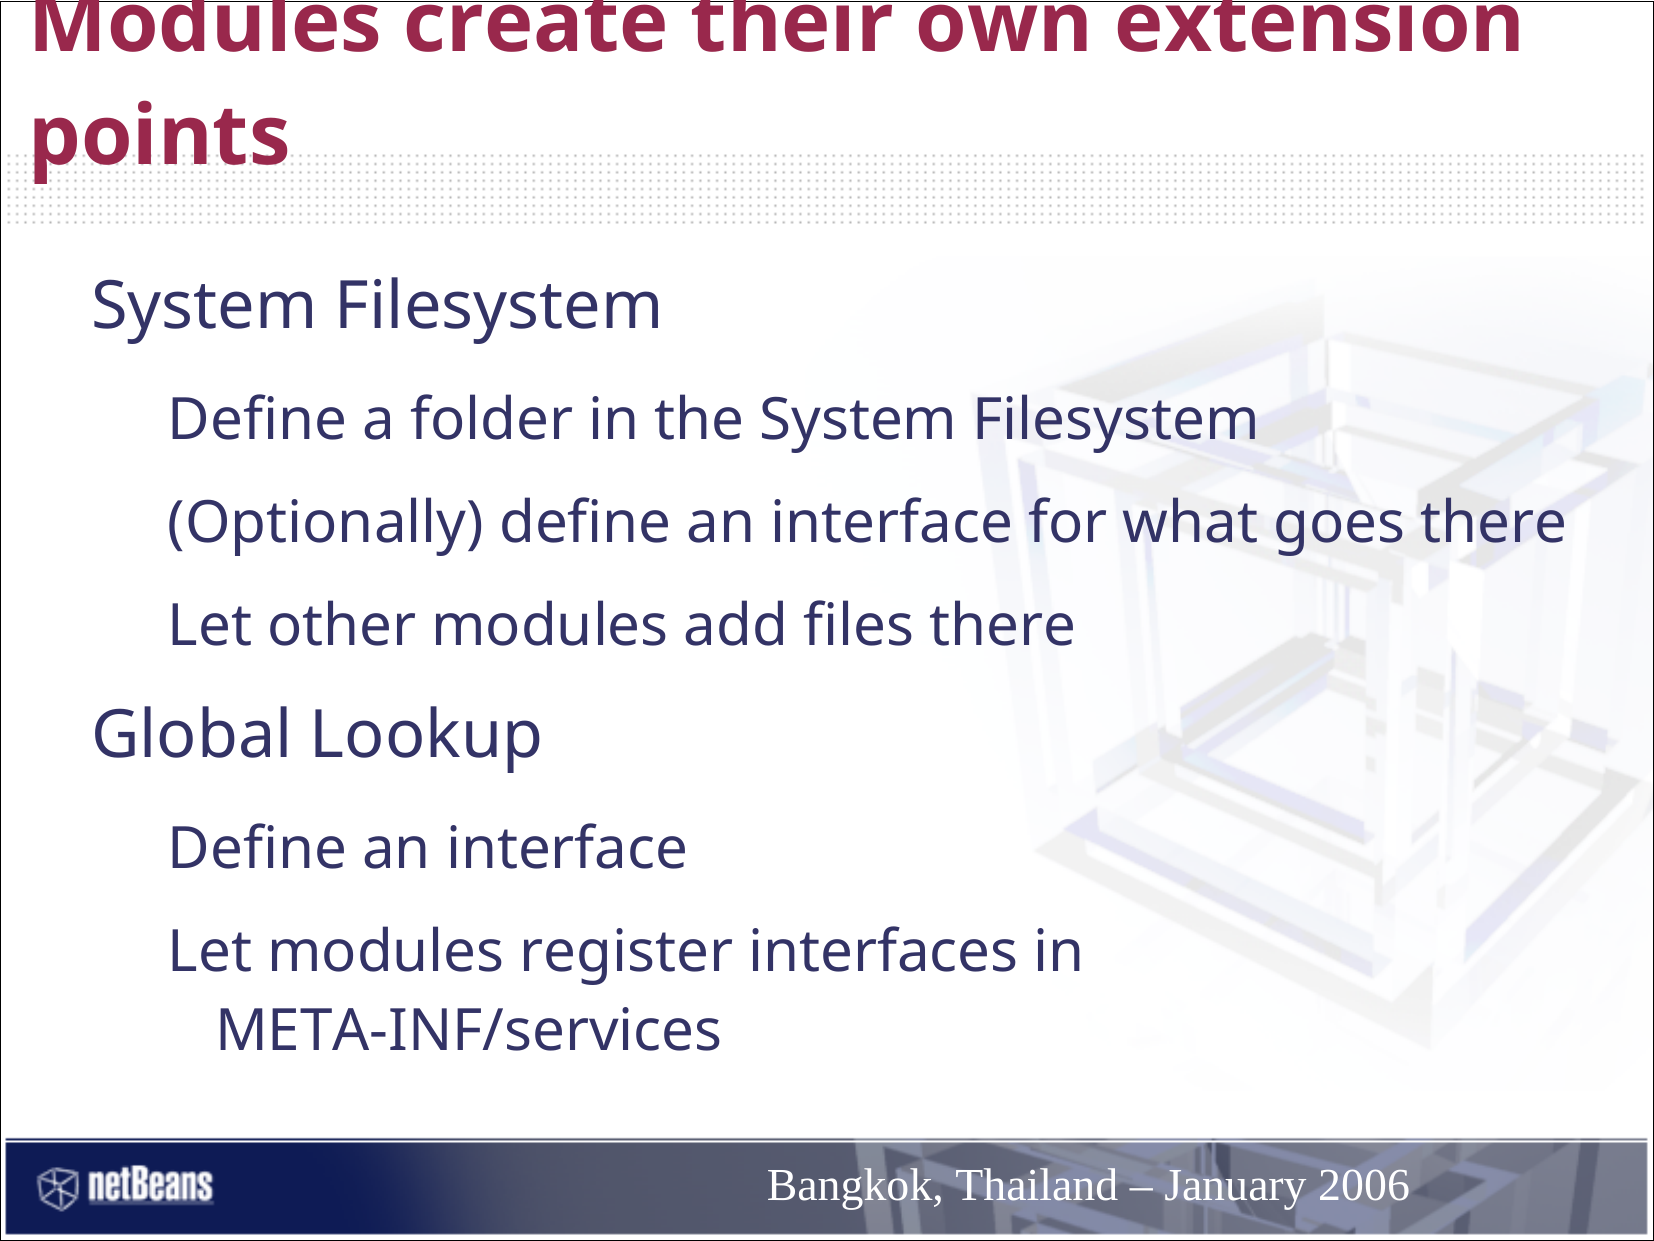

# Modules create their own extension points
System Filesystem
Define a folder in the System Filesystem
(Optionally) define an interface for what goes there
Let other modules add files there
Global Lookup
Define an interface
Let modules register interfaces in META-INF/services